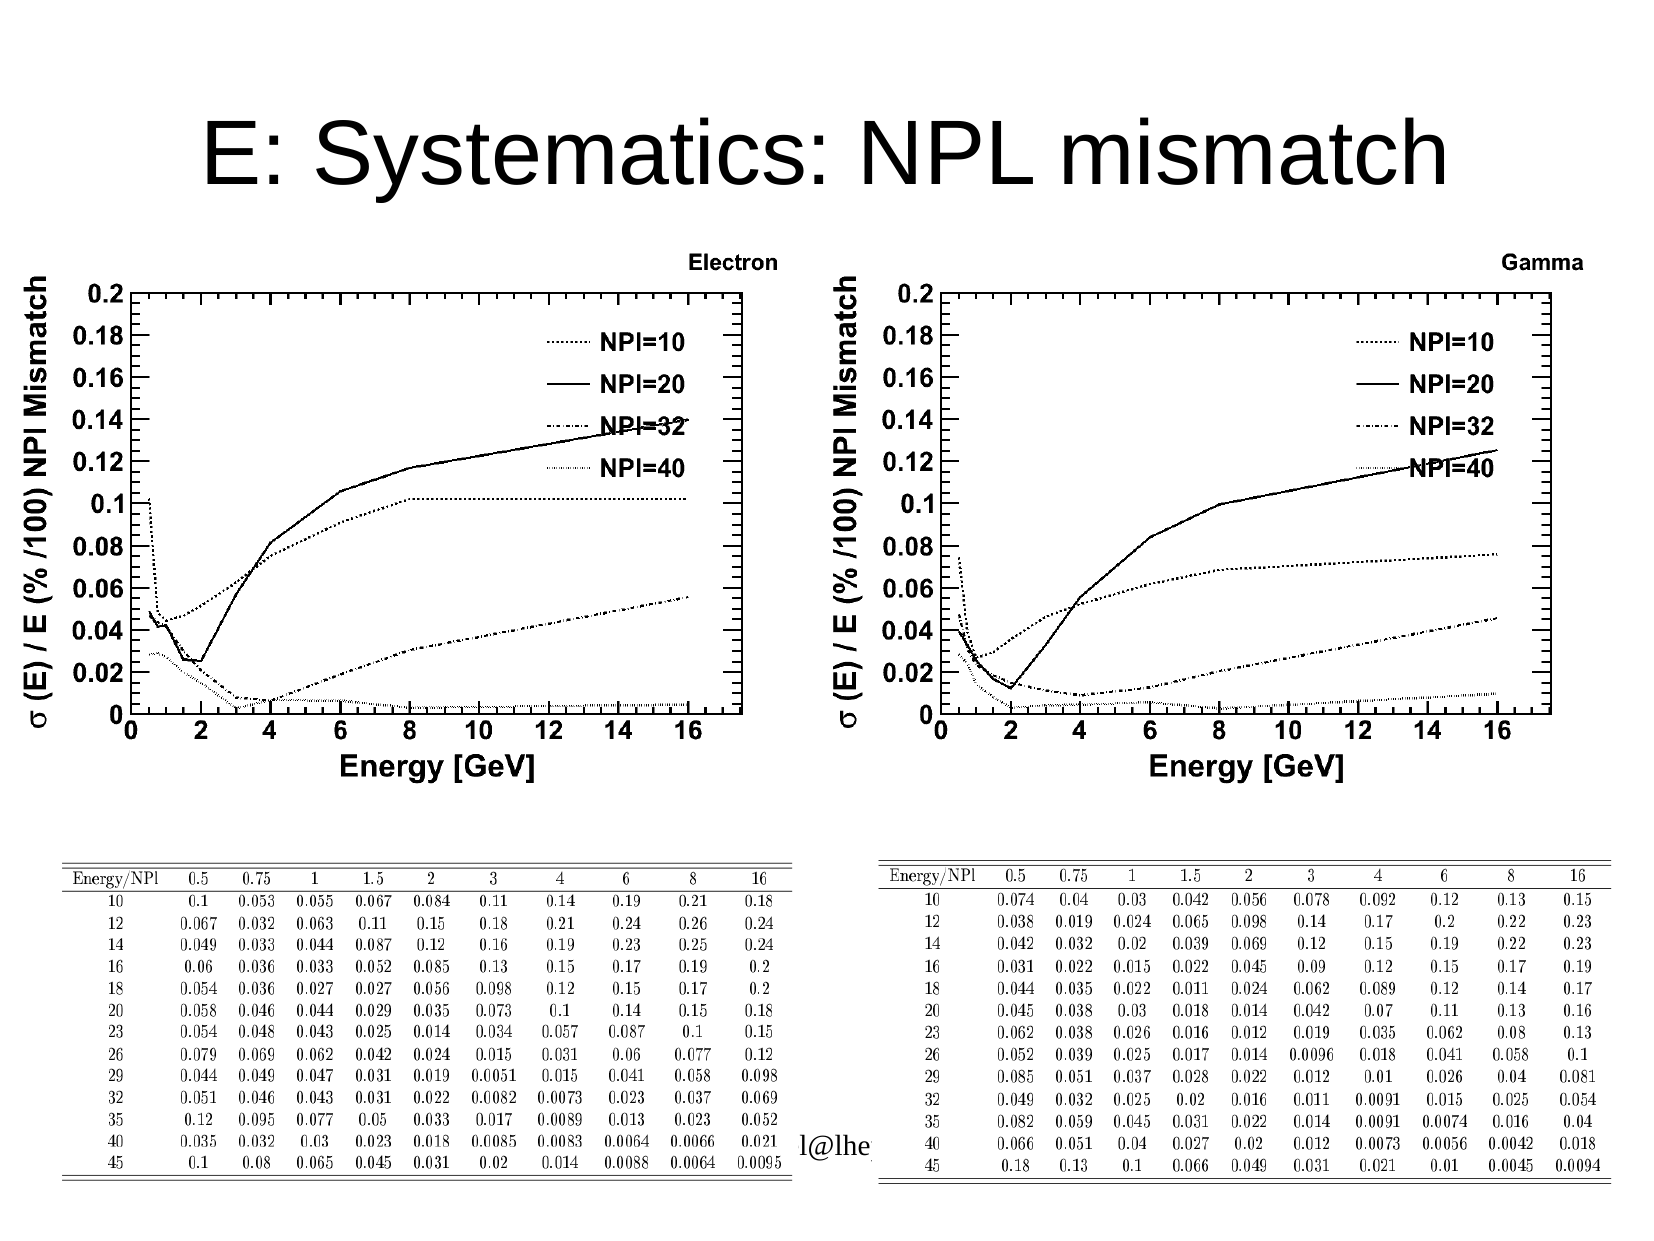

# E: Systematics: NPL mismatch
frank.meisel@lhep.unibe.ch
13